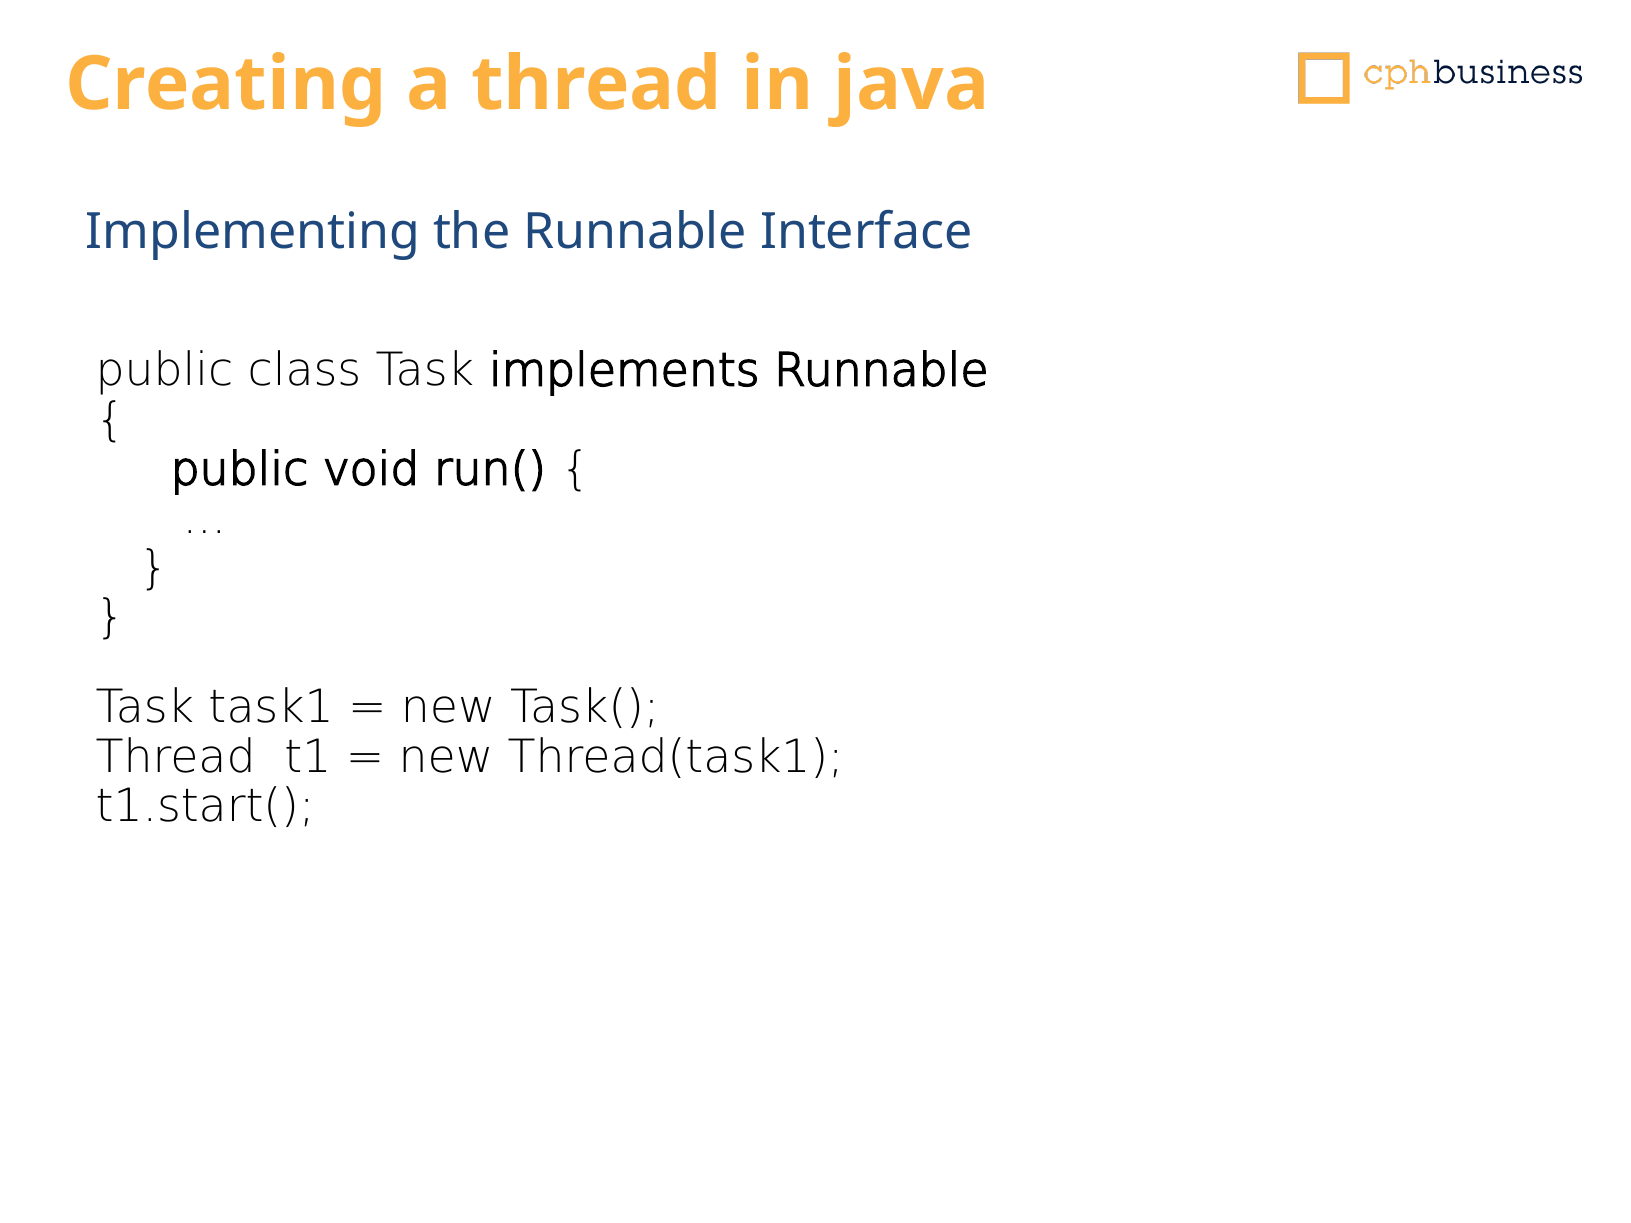

Creating a thread in java
Implementing the Runnable Interface
public class Task implements Runnable
{
	public void run() {
 ...
 }
}
Task task1 = new Task();
Thread t1 = new Thread(task1); t1.start();